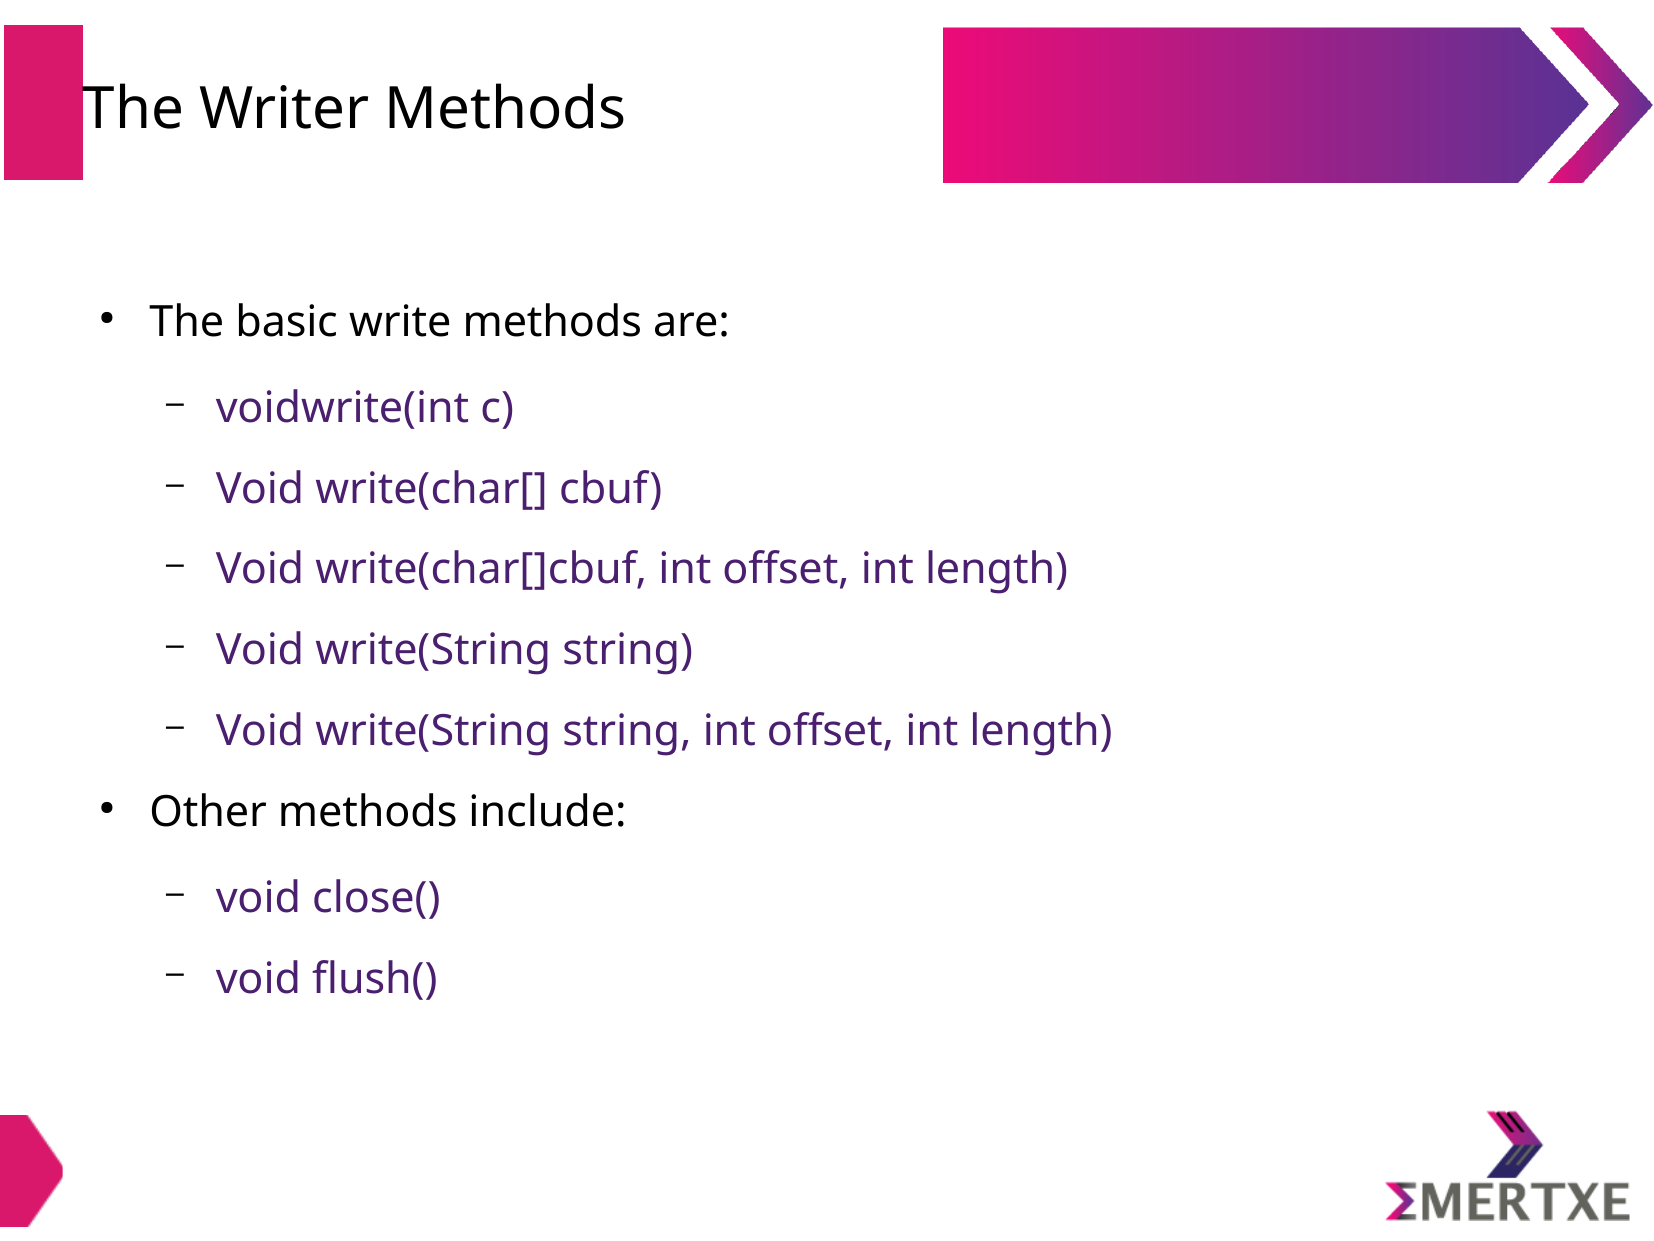

# The Writer Methods
The basic write methods are:
voidwrite(int c)
Void write(char[] cbuf)
Void write(char[]cbuf, int offset, int length)
Void write(String string)
Void write(String string, int offset, int length)
Other methods include:
void close()
void flush()